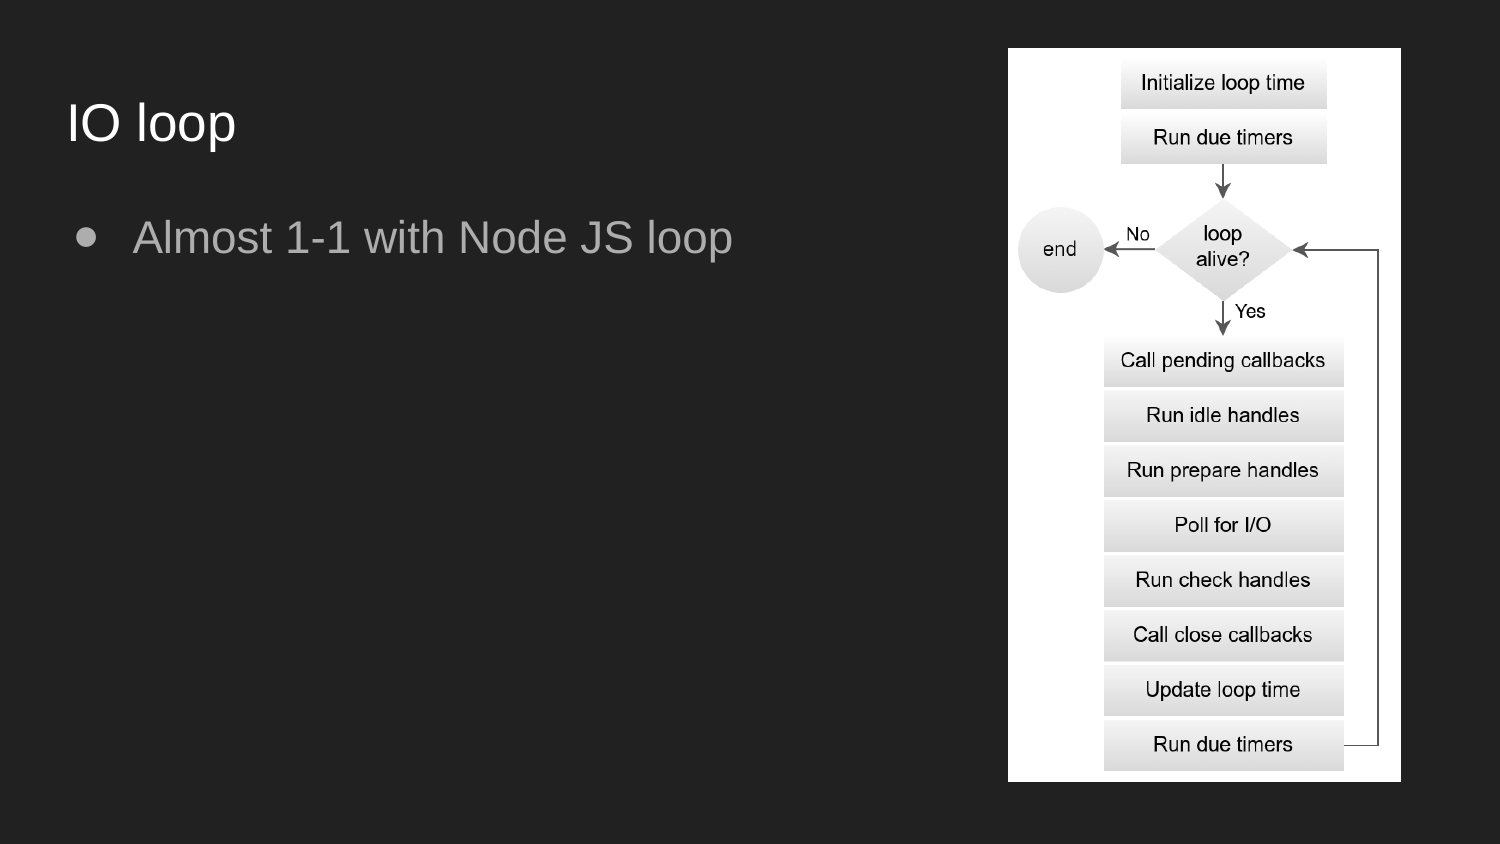

# IO loop
Almost 1-1 with Node JS loop